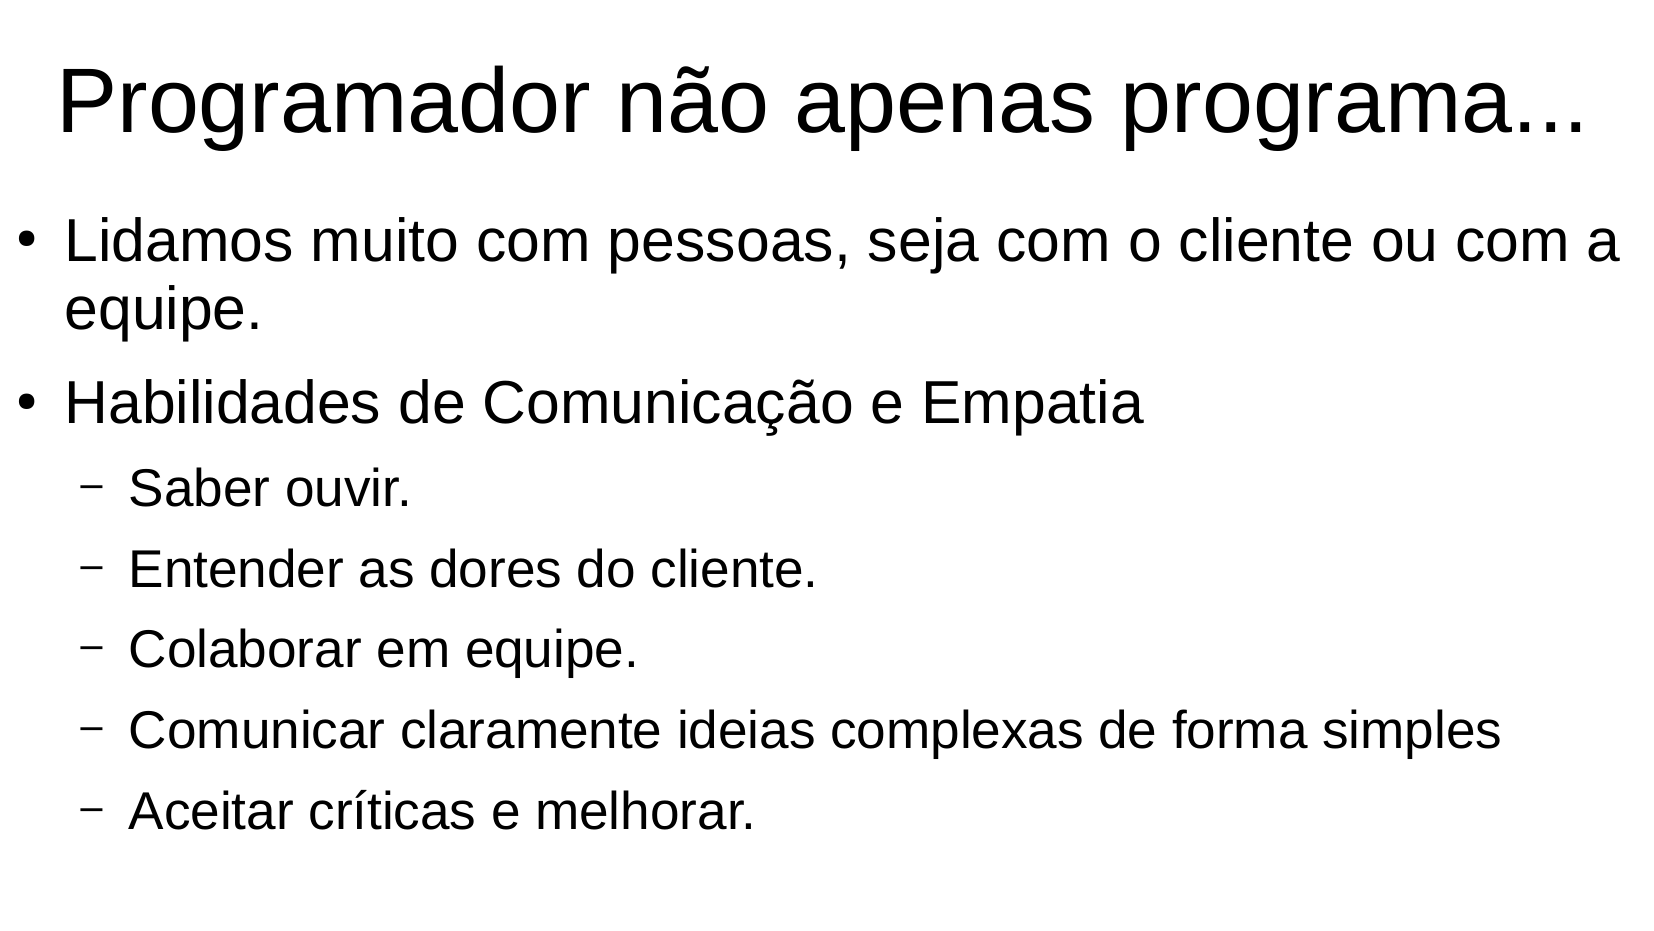

# Programador não apenas programa...
Lidamos muito com pessoas, seja com o cliente ou com a equipe.
Habilidades de Comunicação e Empatia
Saber ouvir.
Entender as dores do cliente.
Colaborar em equipe.
Comunicar claramente ideias complexas de forma simples
Aceitar críticas e melhorar.